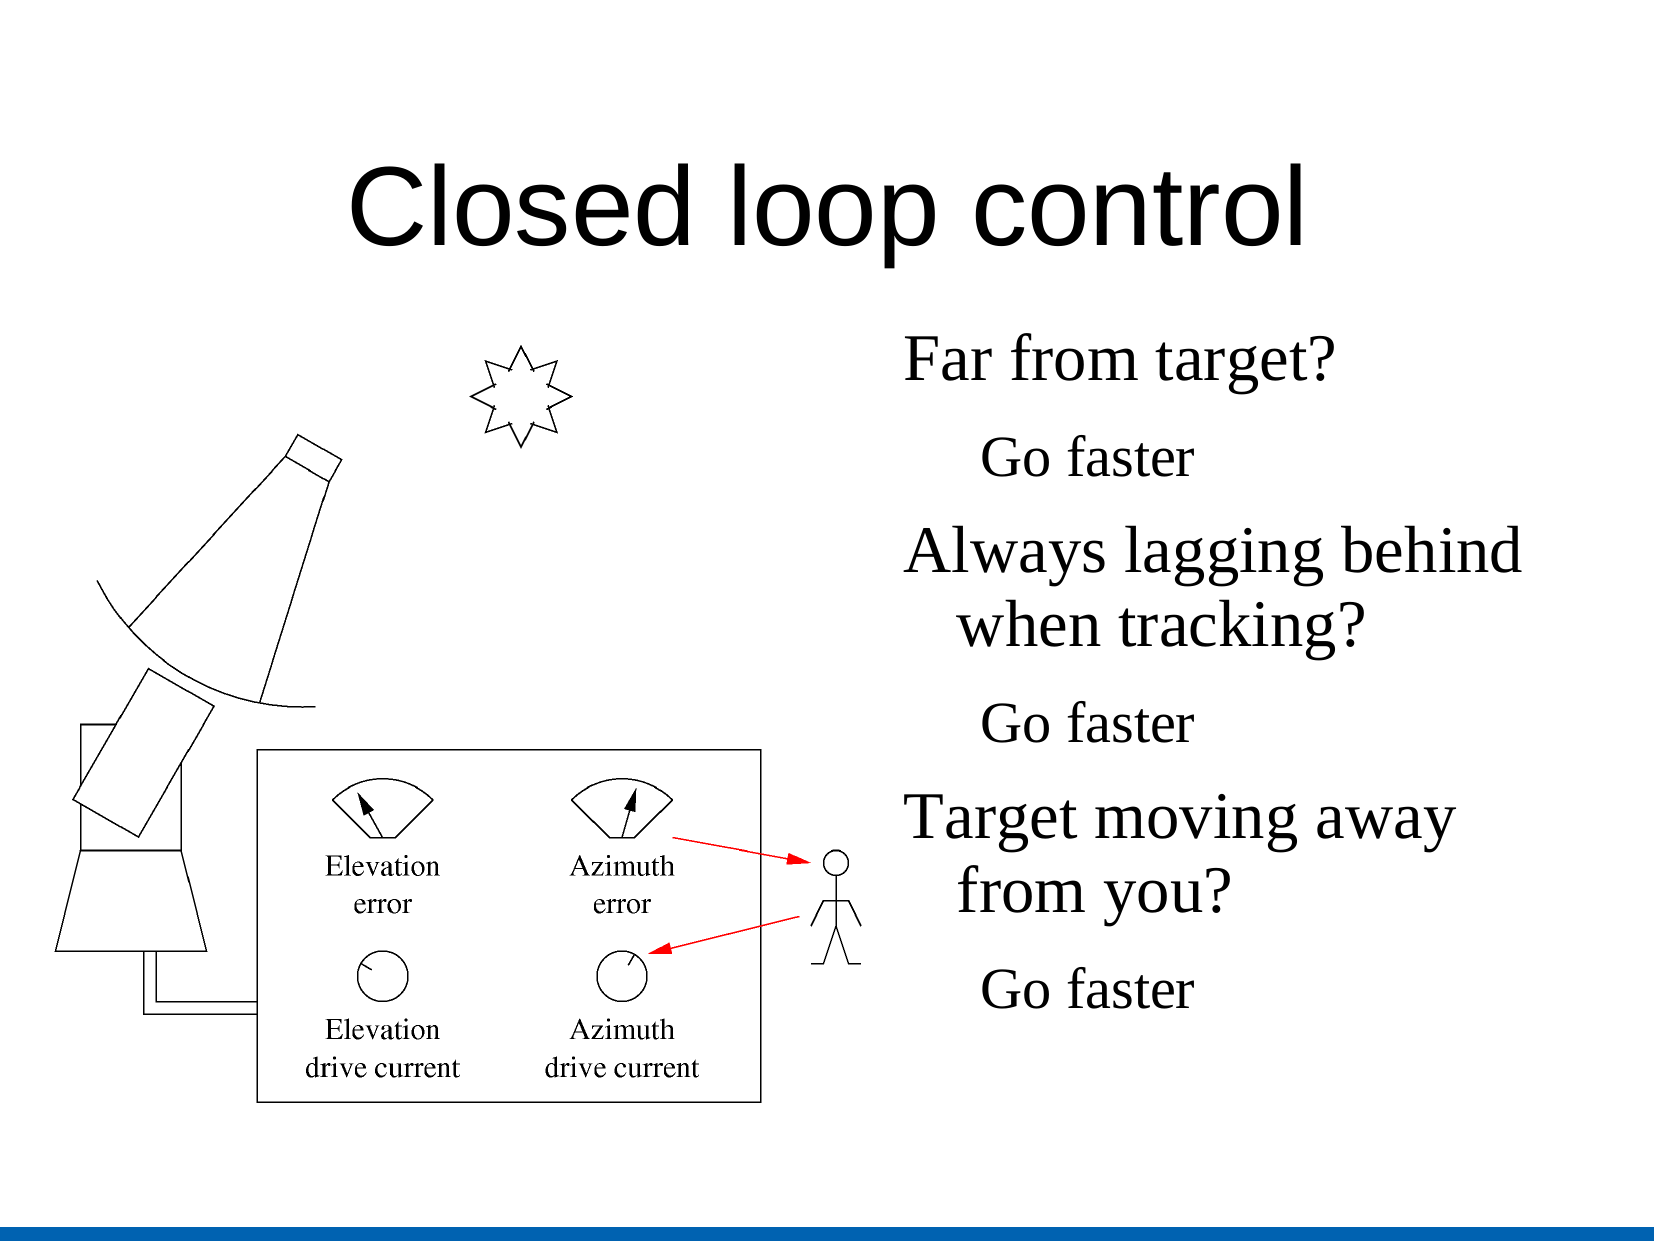

# Closed loop control
Far from target?
Go faster
Always lagging behind when tracking?
Go faster
Target moving away from you?
Go faster